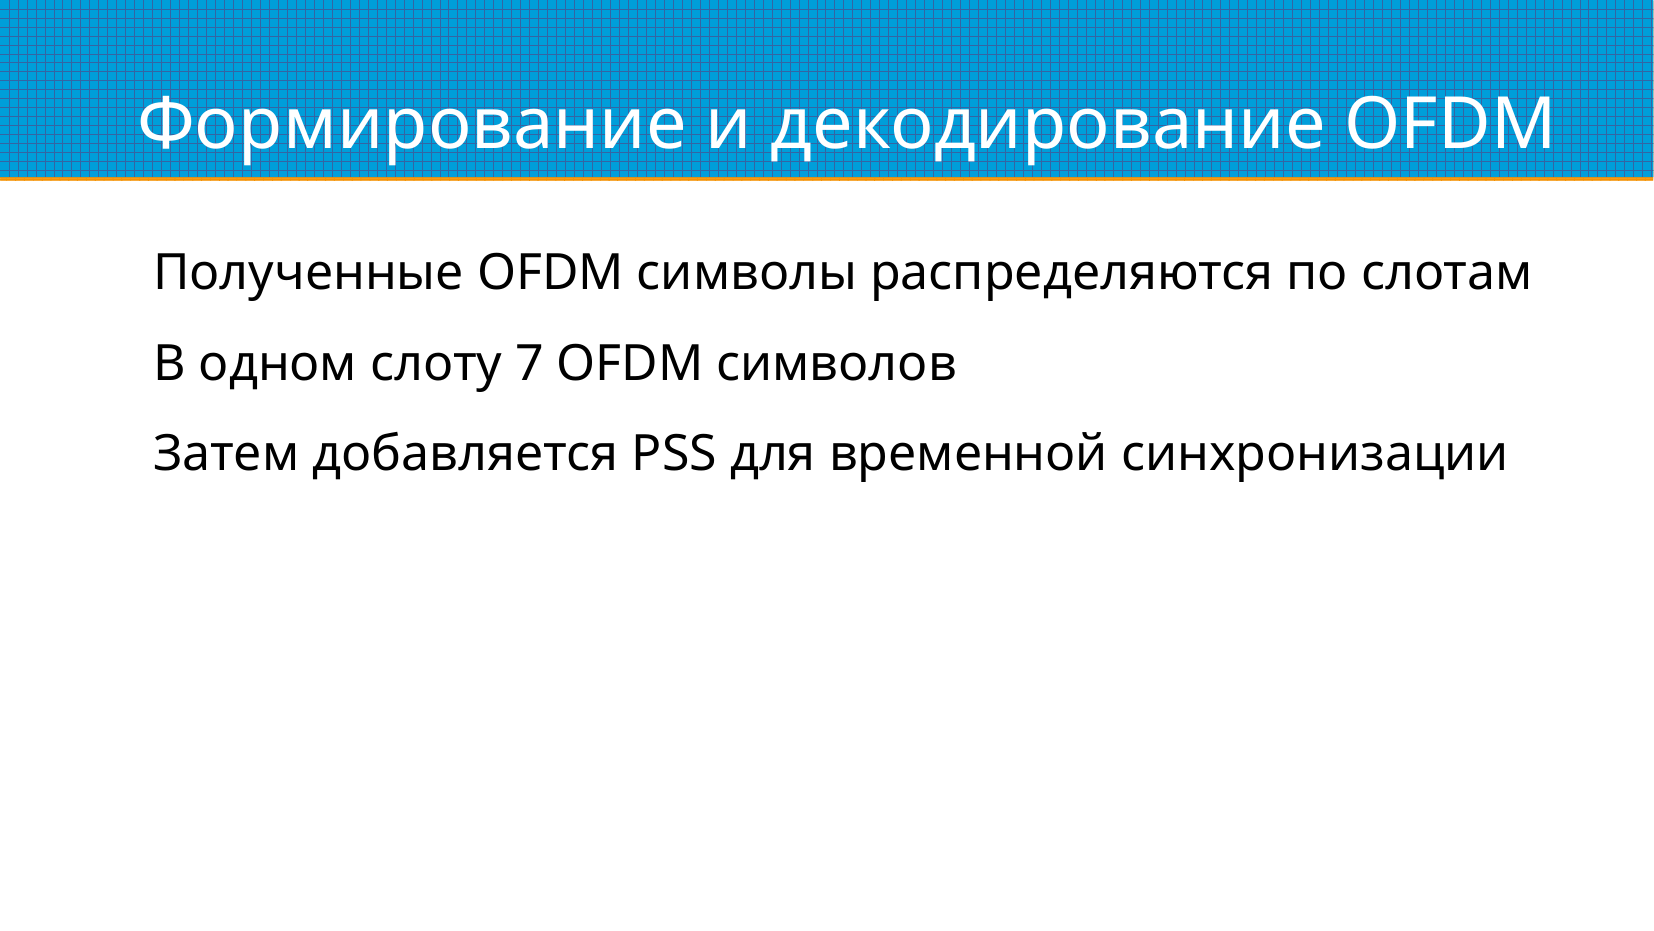

# Формирование и декодирование OFDM
Полученные OFDM символы распределяются по слотам
В одном слоту 7 OFDM символов
Затем добавляется PSS для временной синхронизации